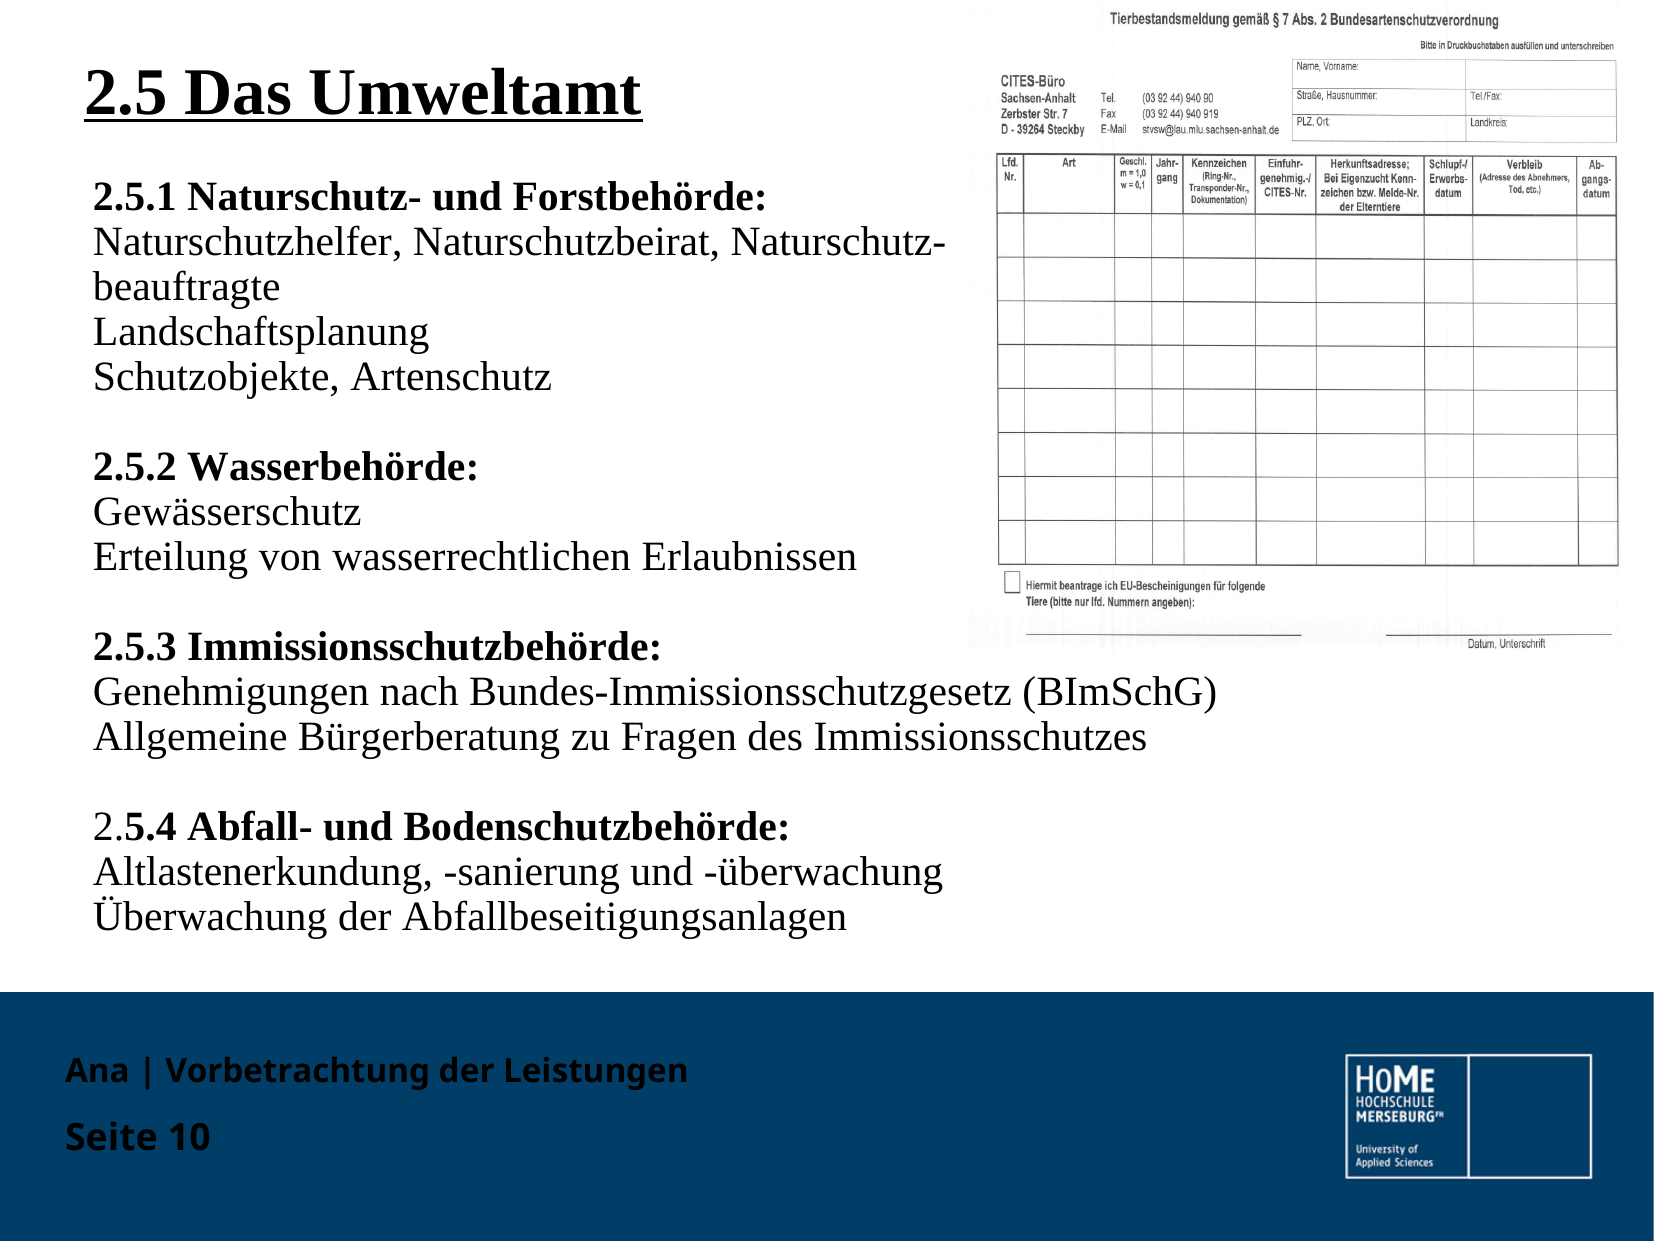

# 2.5 Das Umweltamt
2.5.1 Naturschutz- und Forstbehörde:
Naturschutzhelfer, Naturschutzbeirat, Naturschutz-
beauftragte
Landschaftsplanung
Schutzobjekte, Artenschutz
2.5.2 Wasserbehörde:
Gewässerschutz
Erteilung von wasserrechtlichen Erlaubnissen
2.5.3 Immissionsschutzbehörde:
Genehmigungen nach Bundes-Immissionsschutzgesetz (BImSchG)
Allgemeine Bürgerberatung zu Fragen des Immissionsschutzes
2.5.4 Abfall- und Bodenschutzbehörde:
Altlastenerkundung, -sanierung und -überwachung
Überwachung der Abfallbeseitigungsanlagen